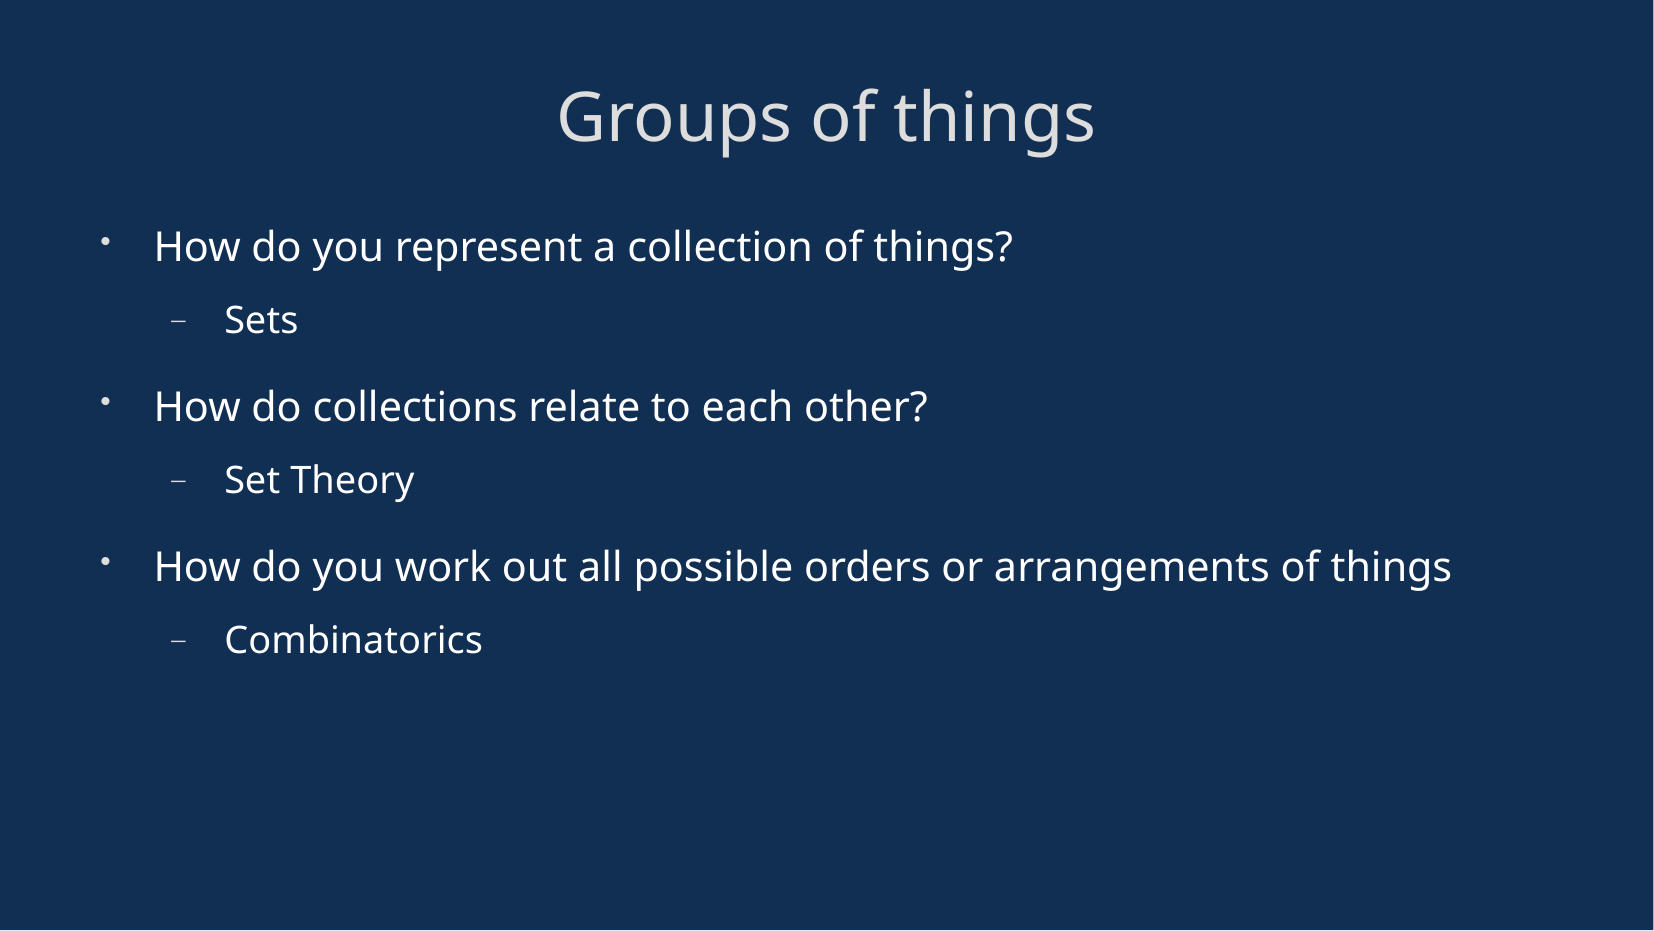

# Groups of things
How do you represent a collection of things?
Sets
How do collections relate to each other?
Set Theory
How do you work out all possible orders or arrangements of things
Combinatorics